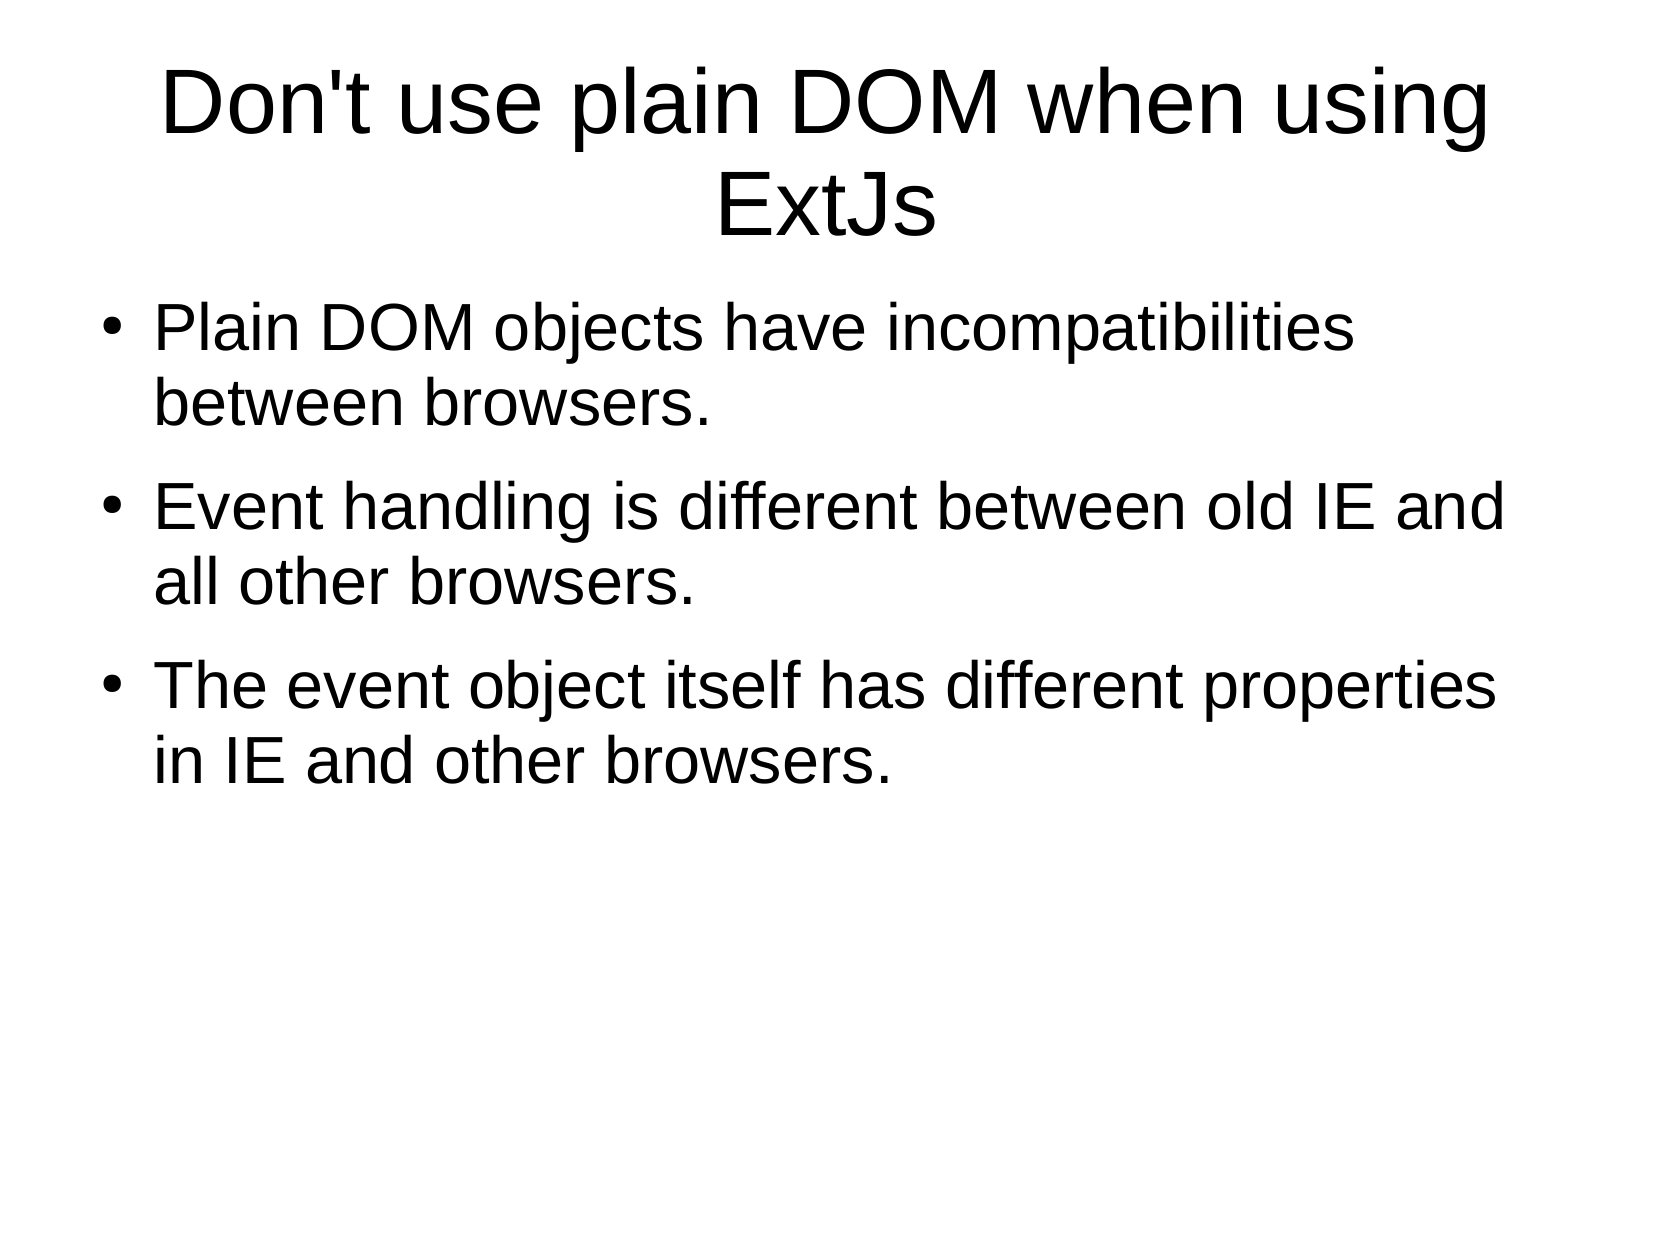

# Don't use plain DOM when using ExtJs
Plain DOM objects have incompatibilities between browsers.
Event handling is different between old IE and all other browsers.
The event object itself has different properties in IE and other browsers.